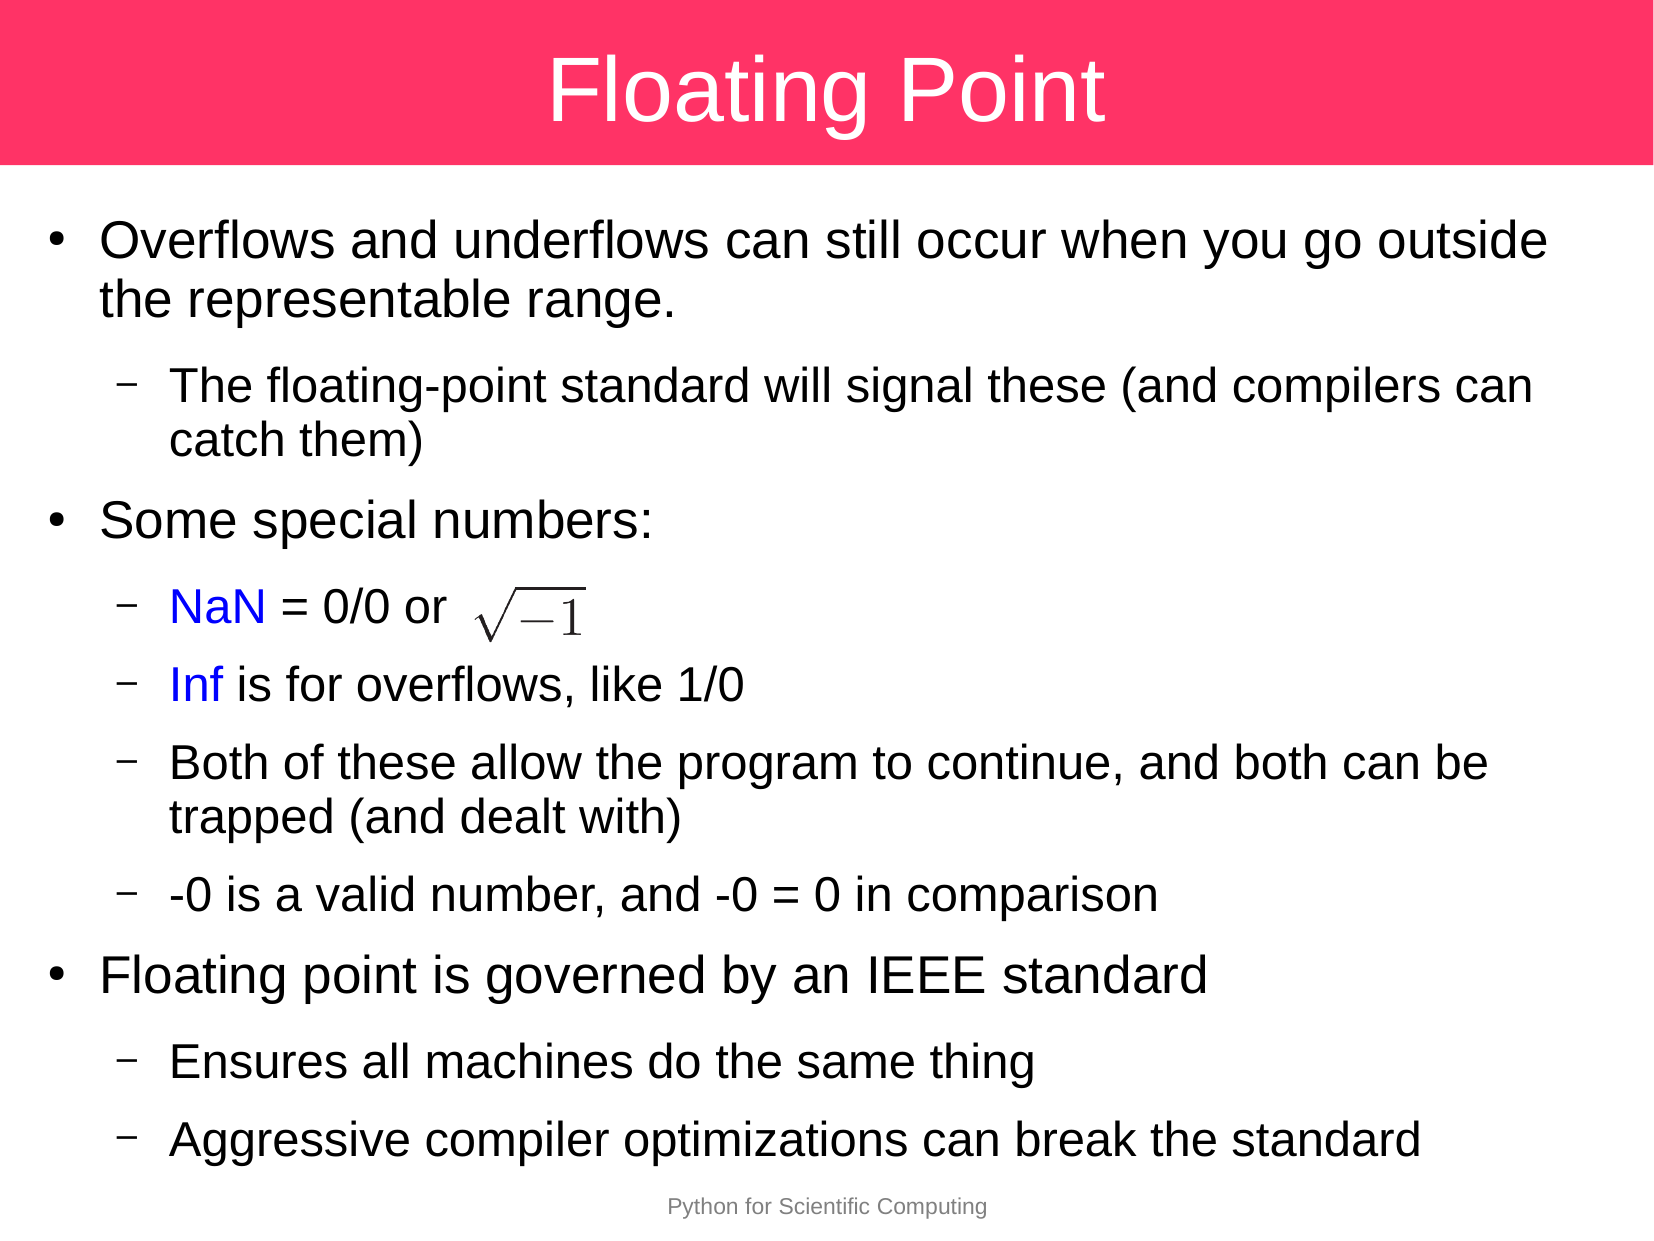

# Floating Point
Overflows and underflows can still occur when you go outside the representable range.
The floating-point standard will signal these (and compilers can catch them)
Some special numbers:
NaN = 0/0 or
Inf is for overflows, like 1/0
Both of these allow the program to continue, and both can be trapped (and dealt with)
-0 is a valid number, and -0 = 0 in comparison
Floating point is governed by an IEEE standard
Ensures all machines do the same thing
Aggressive compiler optimizations can break the standard